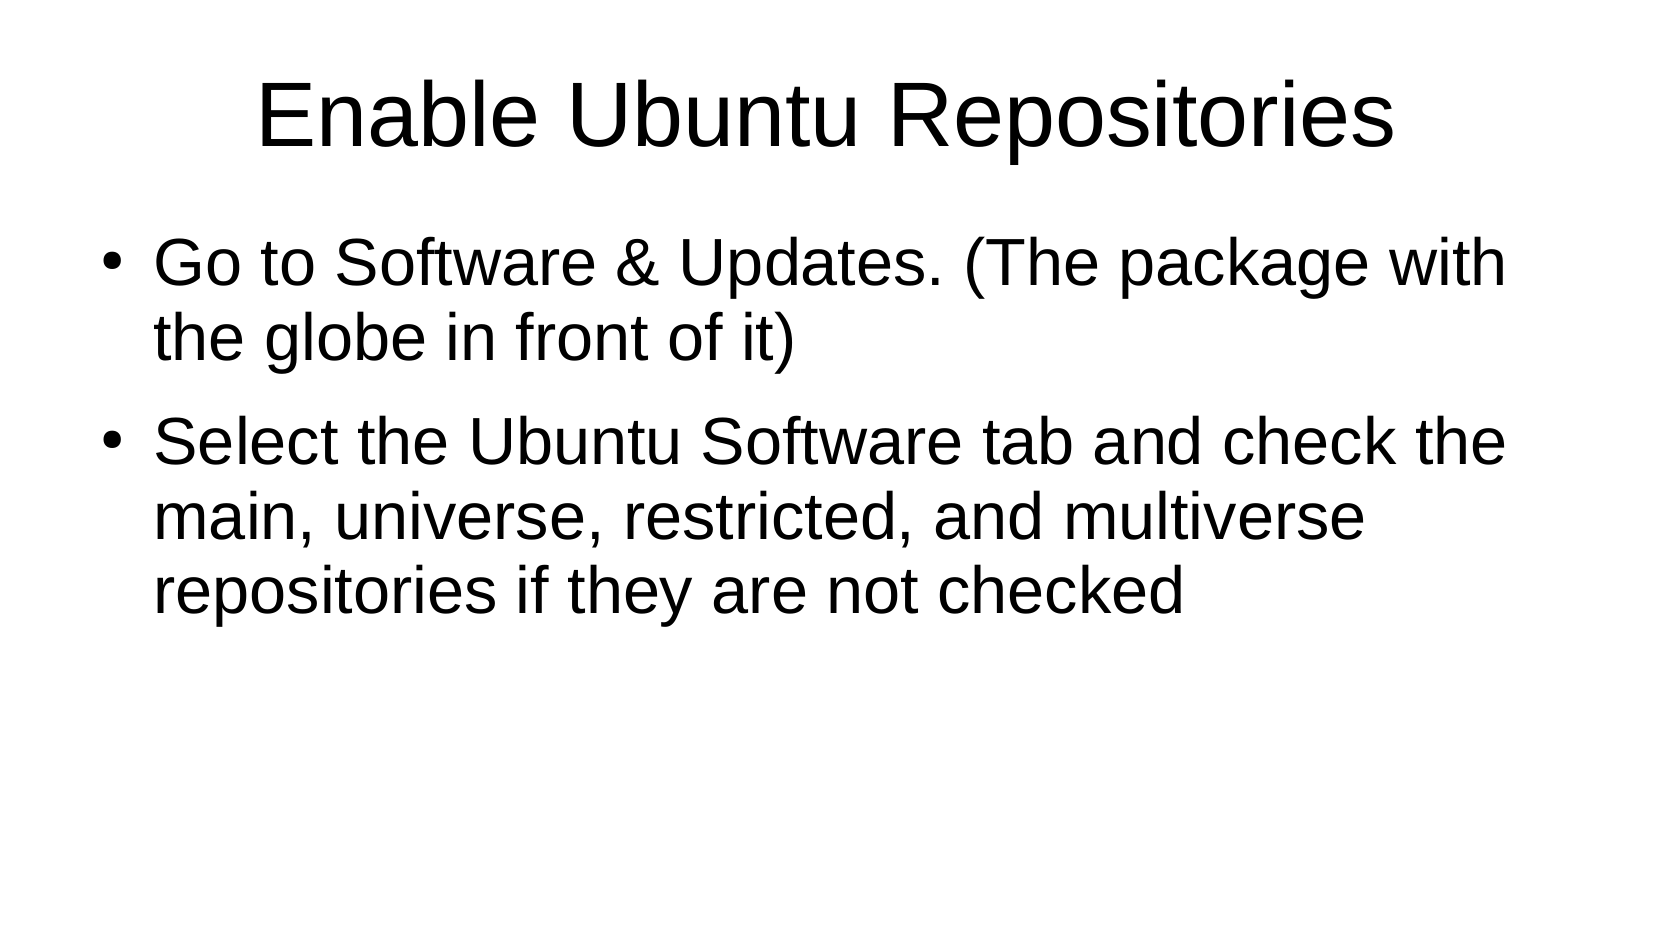

# Enable Ubuntu Repositories
Go to Software & Updates. (The package with the globe in front of it)
Select the Ubuntu Software tab and check the main, universe, restricted, and multiverse repositories if they are not checked